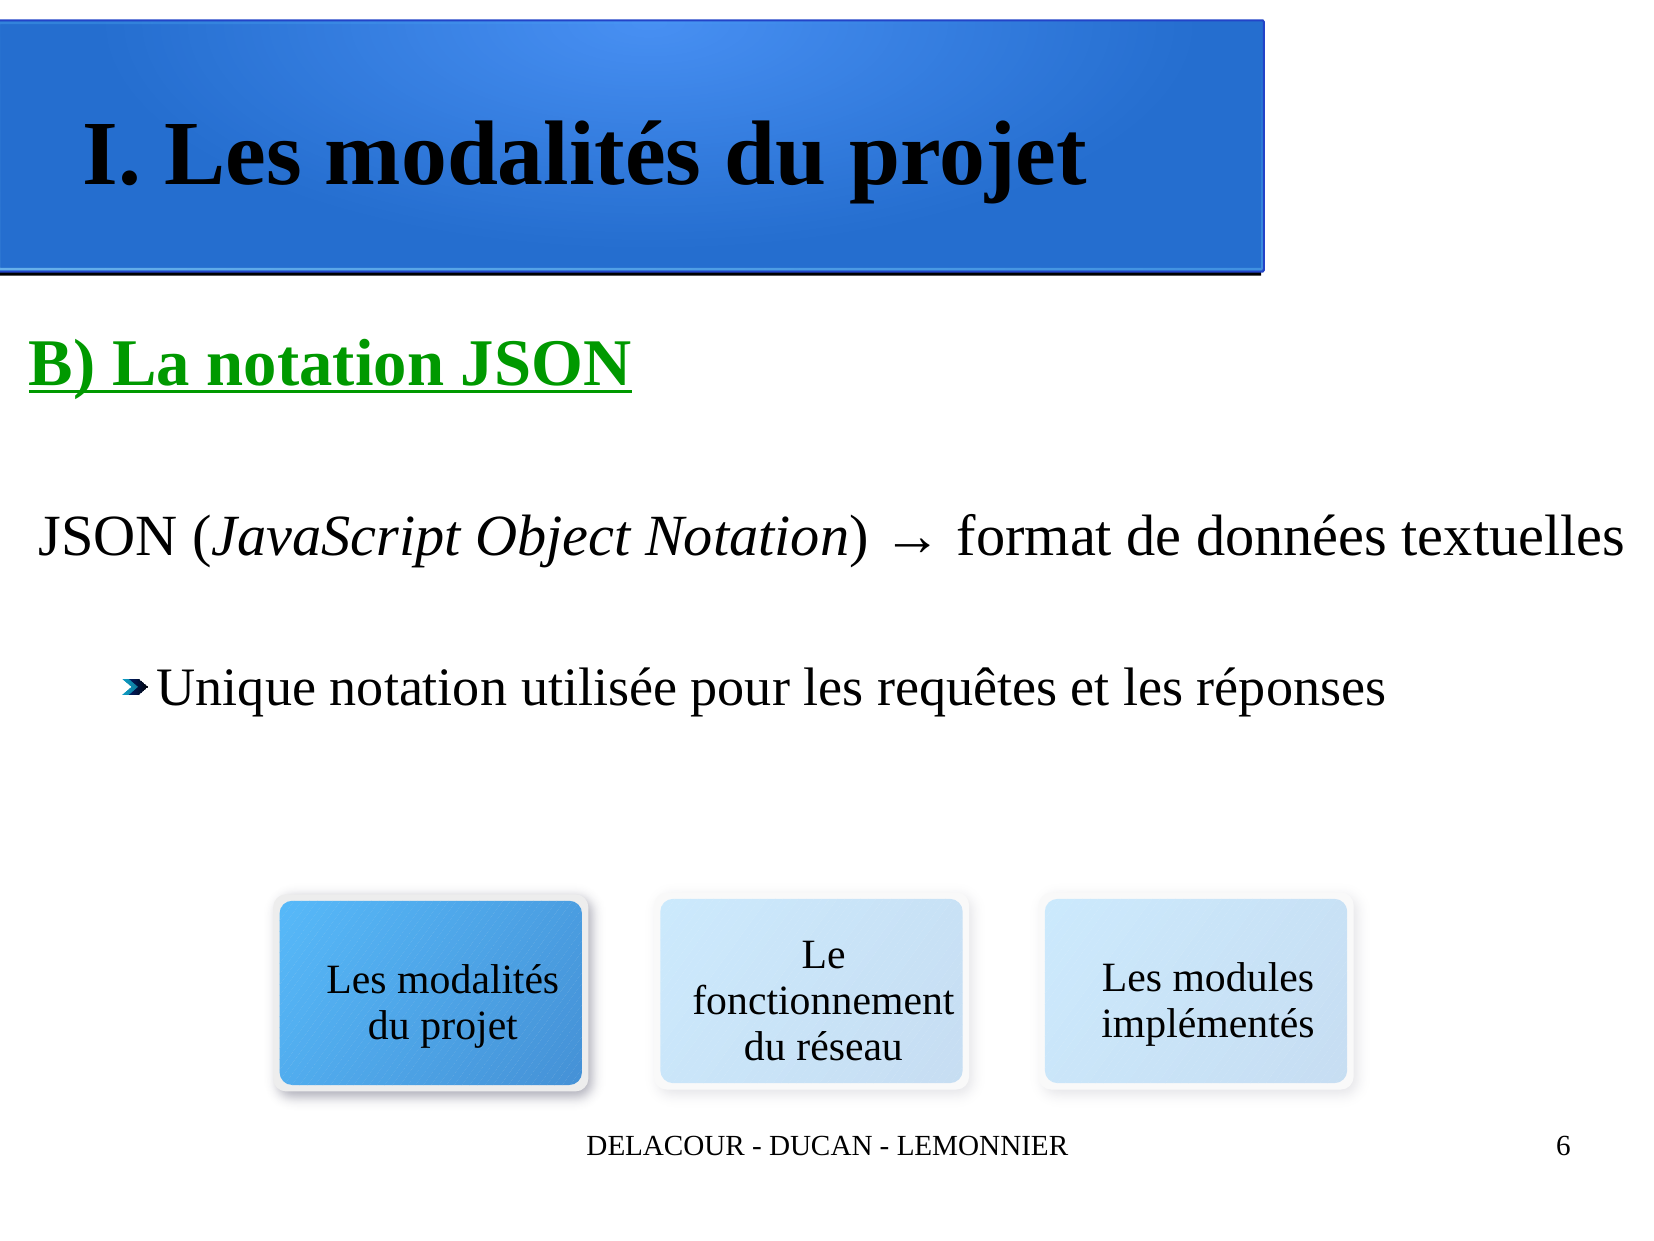

# I. Les modalités du projet
B) La notation JSON
JSON (JavaScript Object Notation) → format de données textuelles
Unique notation utilisée pour les requêtes et les réponses
Le
fonctionnement
du réseau
Les modules
implémentés
Les modalités
du projet
DELACOUR - DUCAN - LEMONNIER
6